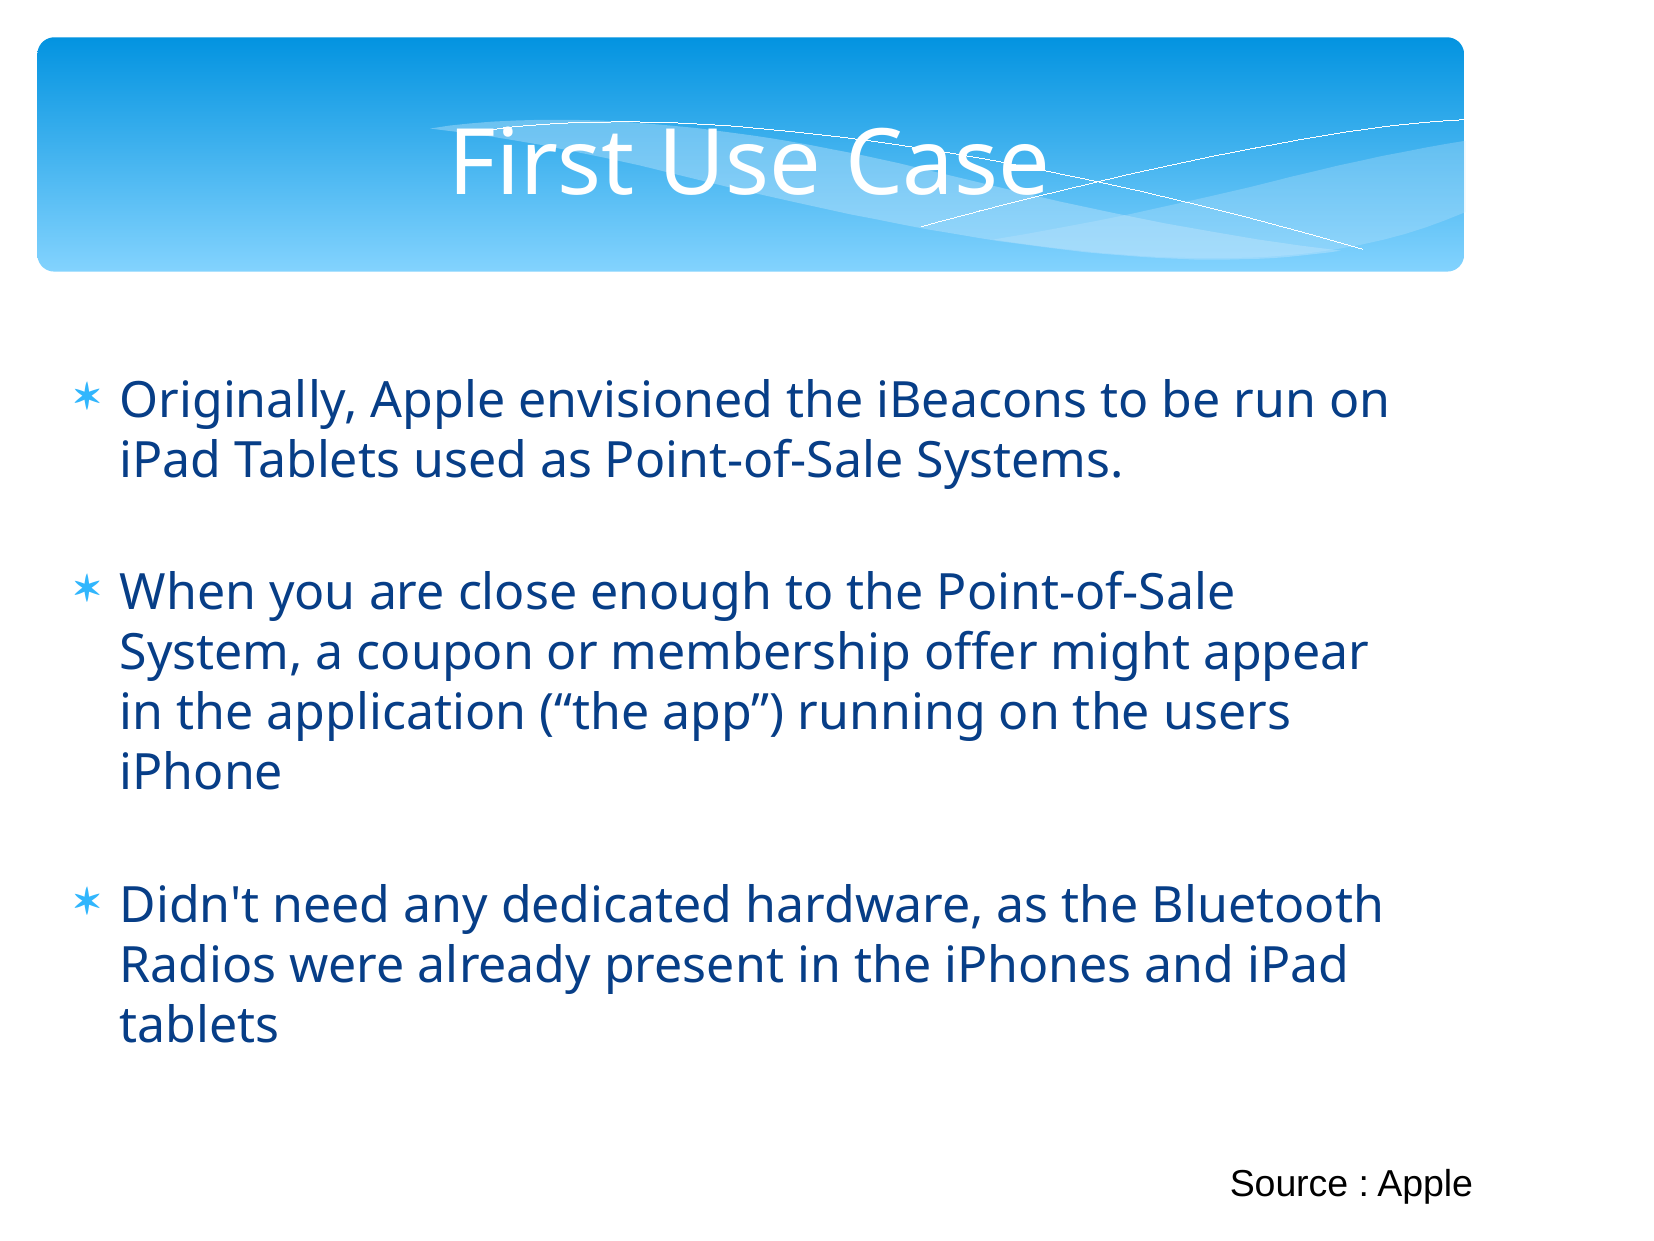

# First Use Case
Originally, Apple envisioned the iBeacons to be run on iPad Tablets used as Point-of-Sale Systems.
When you are close enough to the Point-of-Sale System, a coupon or membership offer might appear in the application (“the app”) running on the users iPhone
Didn't need any dedicated hardware, as the Bluetooth Radios were already present in the iPhones and iPad tablets
Source : Apple